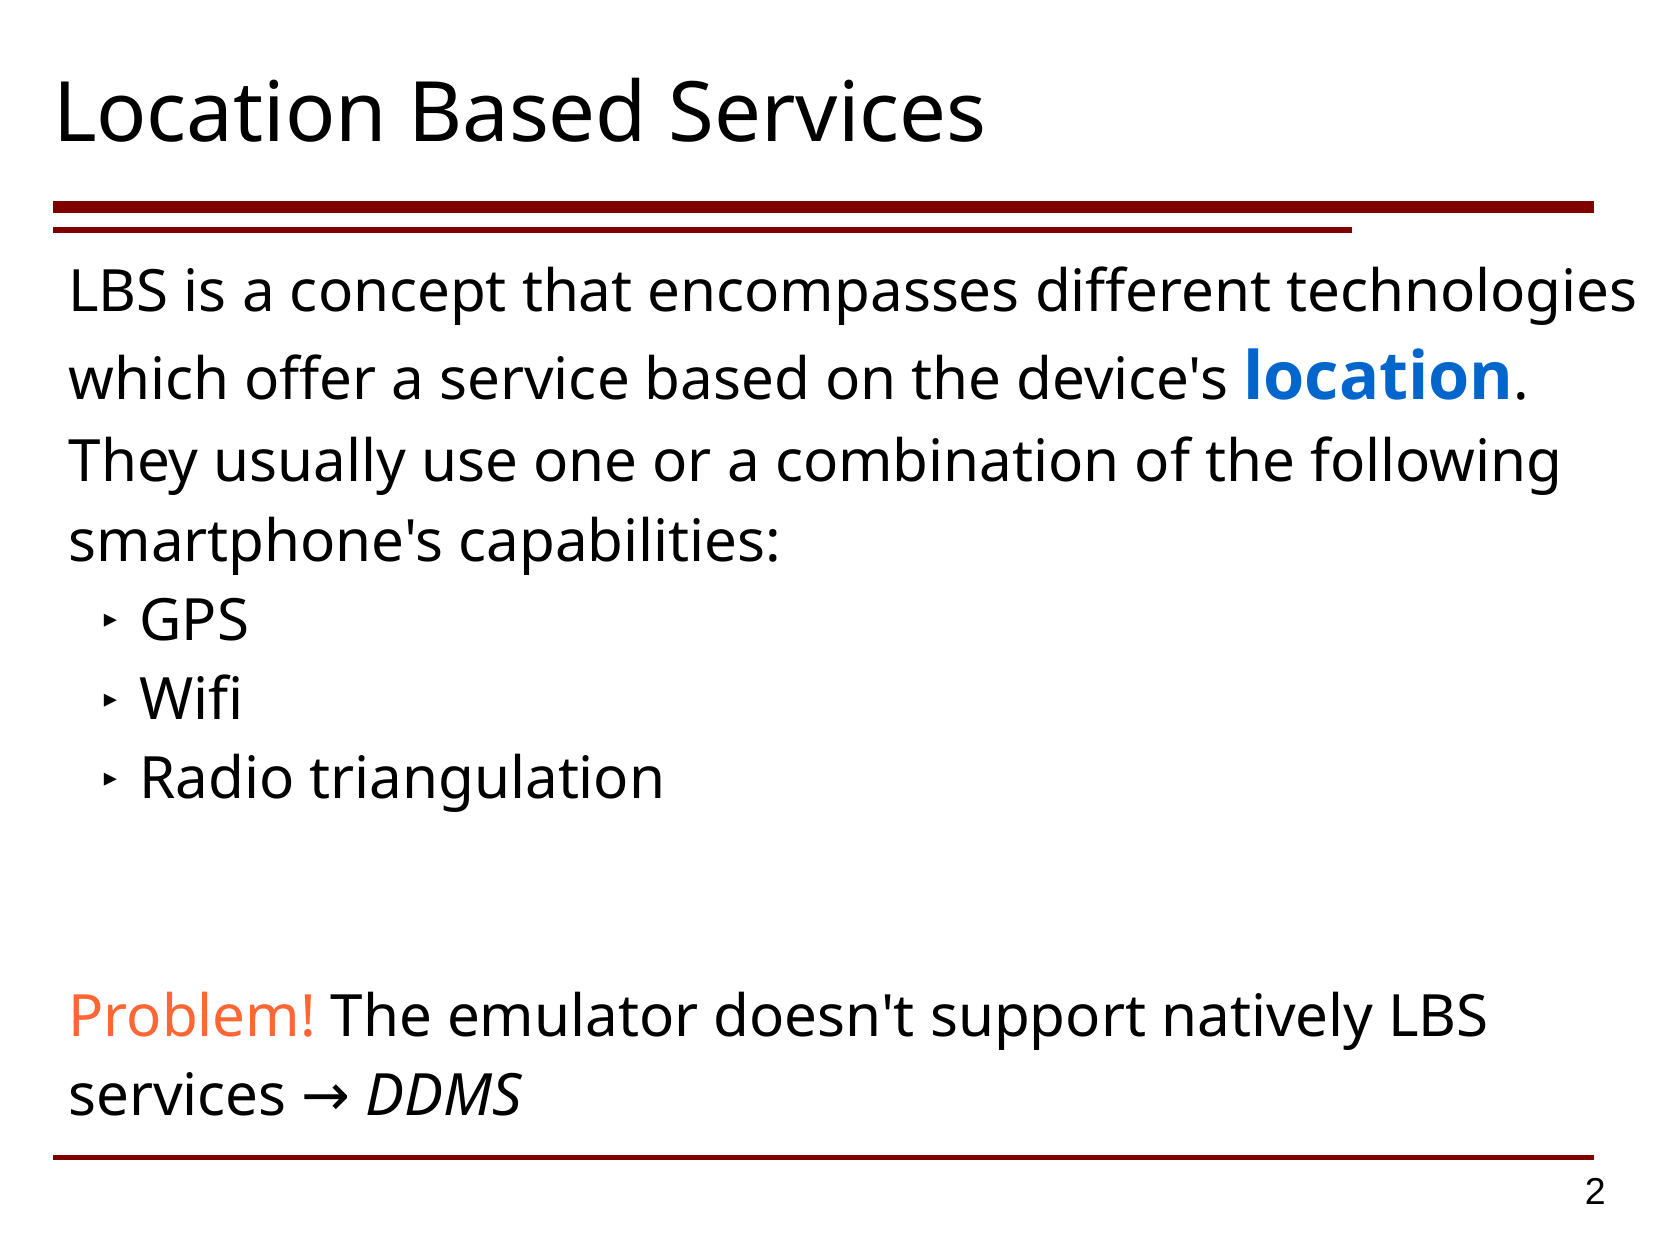

# Location Based Services
LBS is a concept that encompasses different technologies
which offer a service based on the device's location.
They usually use one or a combination of the following
smartphone's capabilities:
GPS
Wifi
Radio triangulation
Problem! The emulator doesn't support natively LBS
services → DDMS